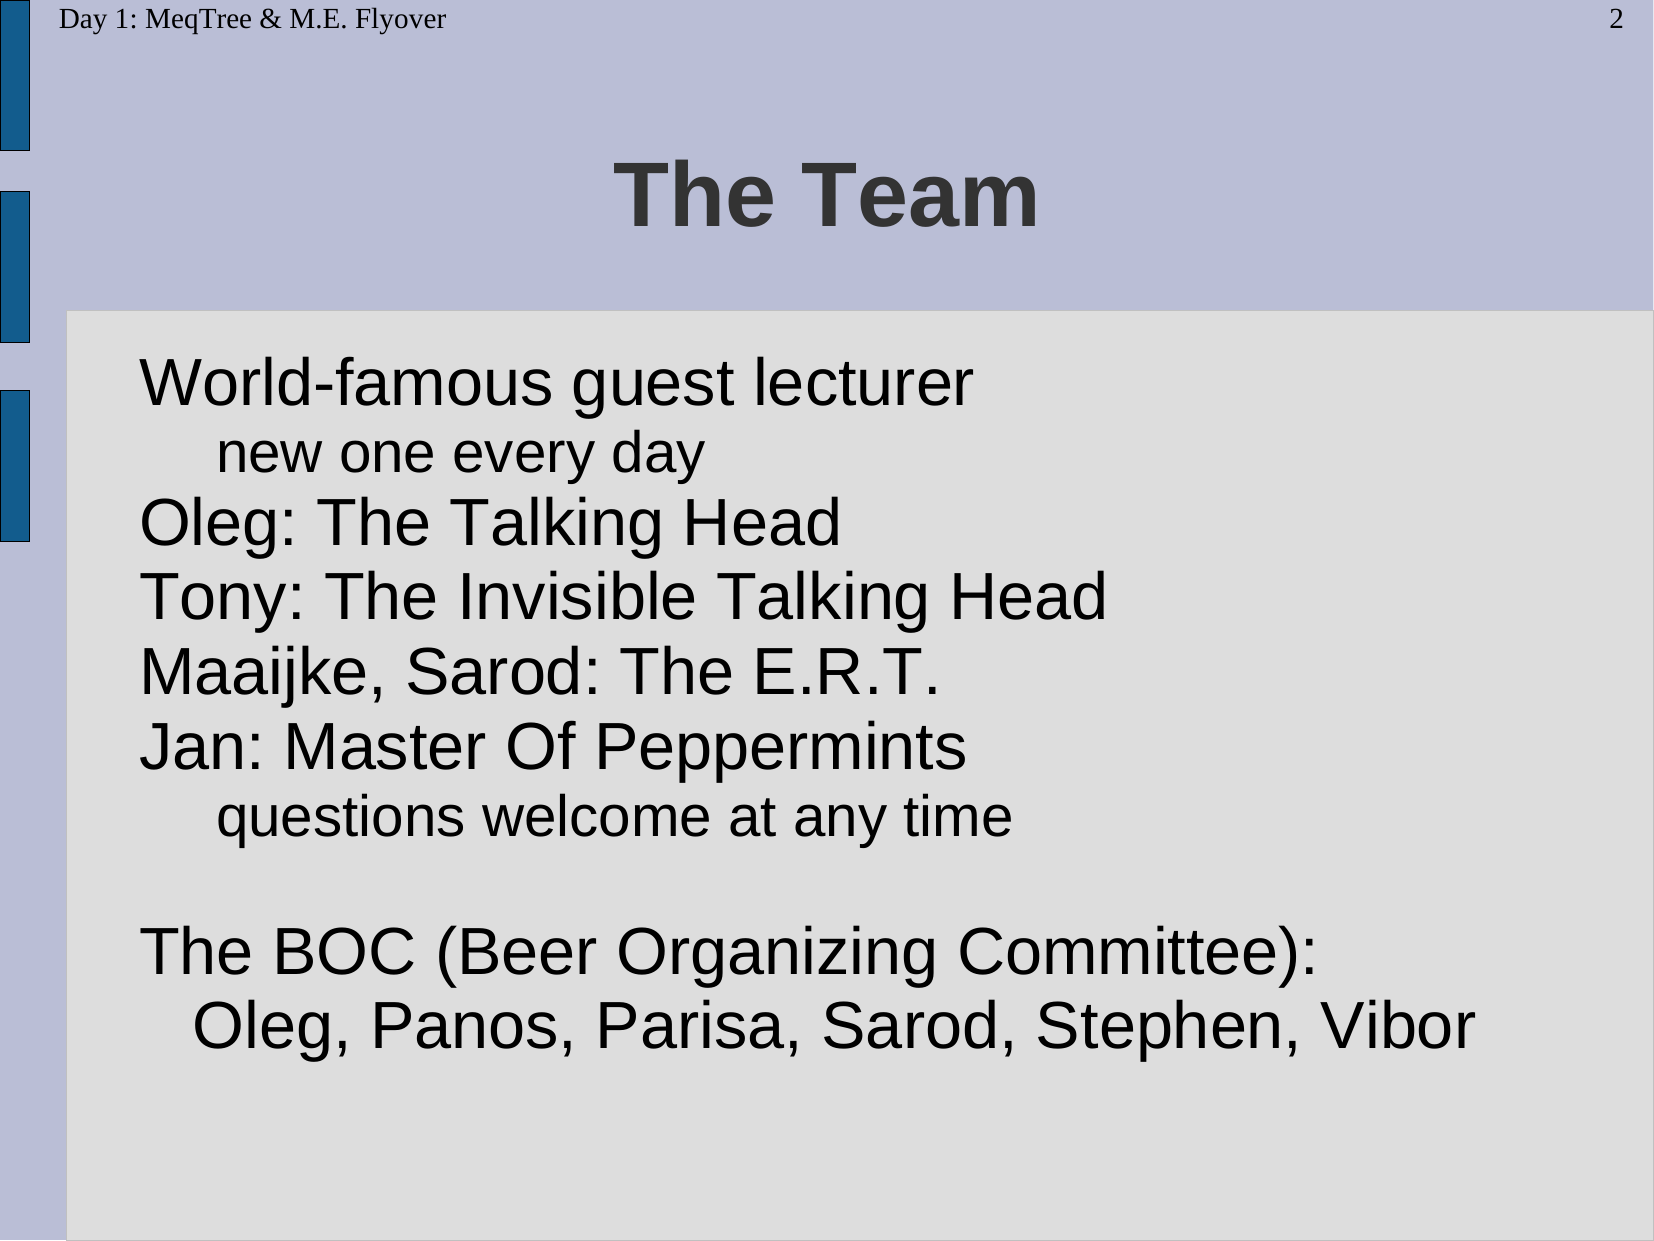

Day 1: MeqTree & M.E. Flyover
2
# The Team
World-famous guest lecturer
new one every day
Oleg: The Talking Head
Tony: The Invisible Talking Head
Maaijke, Sarod: The E.R.T.
Jan: Master Of Peppermints
questions welcome at any time
The BOC (Beer Organizing Committee):
Oleg, Panos, Parisa, Sarod, Stephen, Vibor